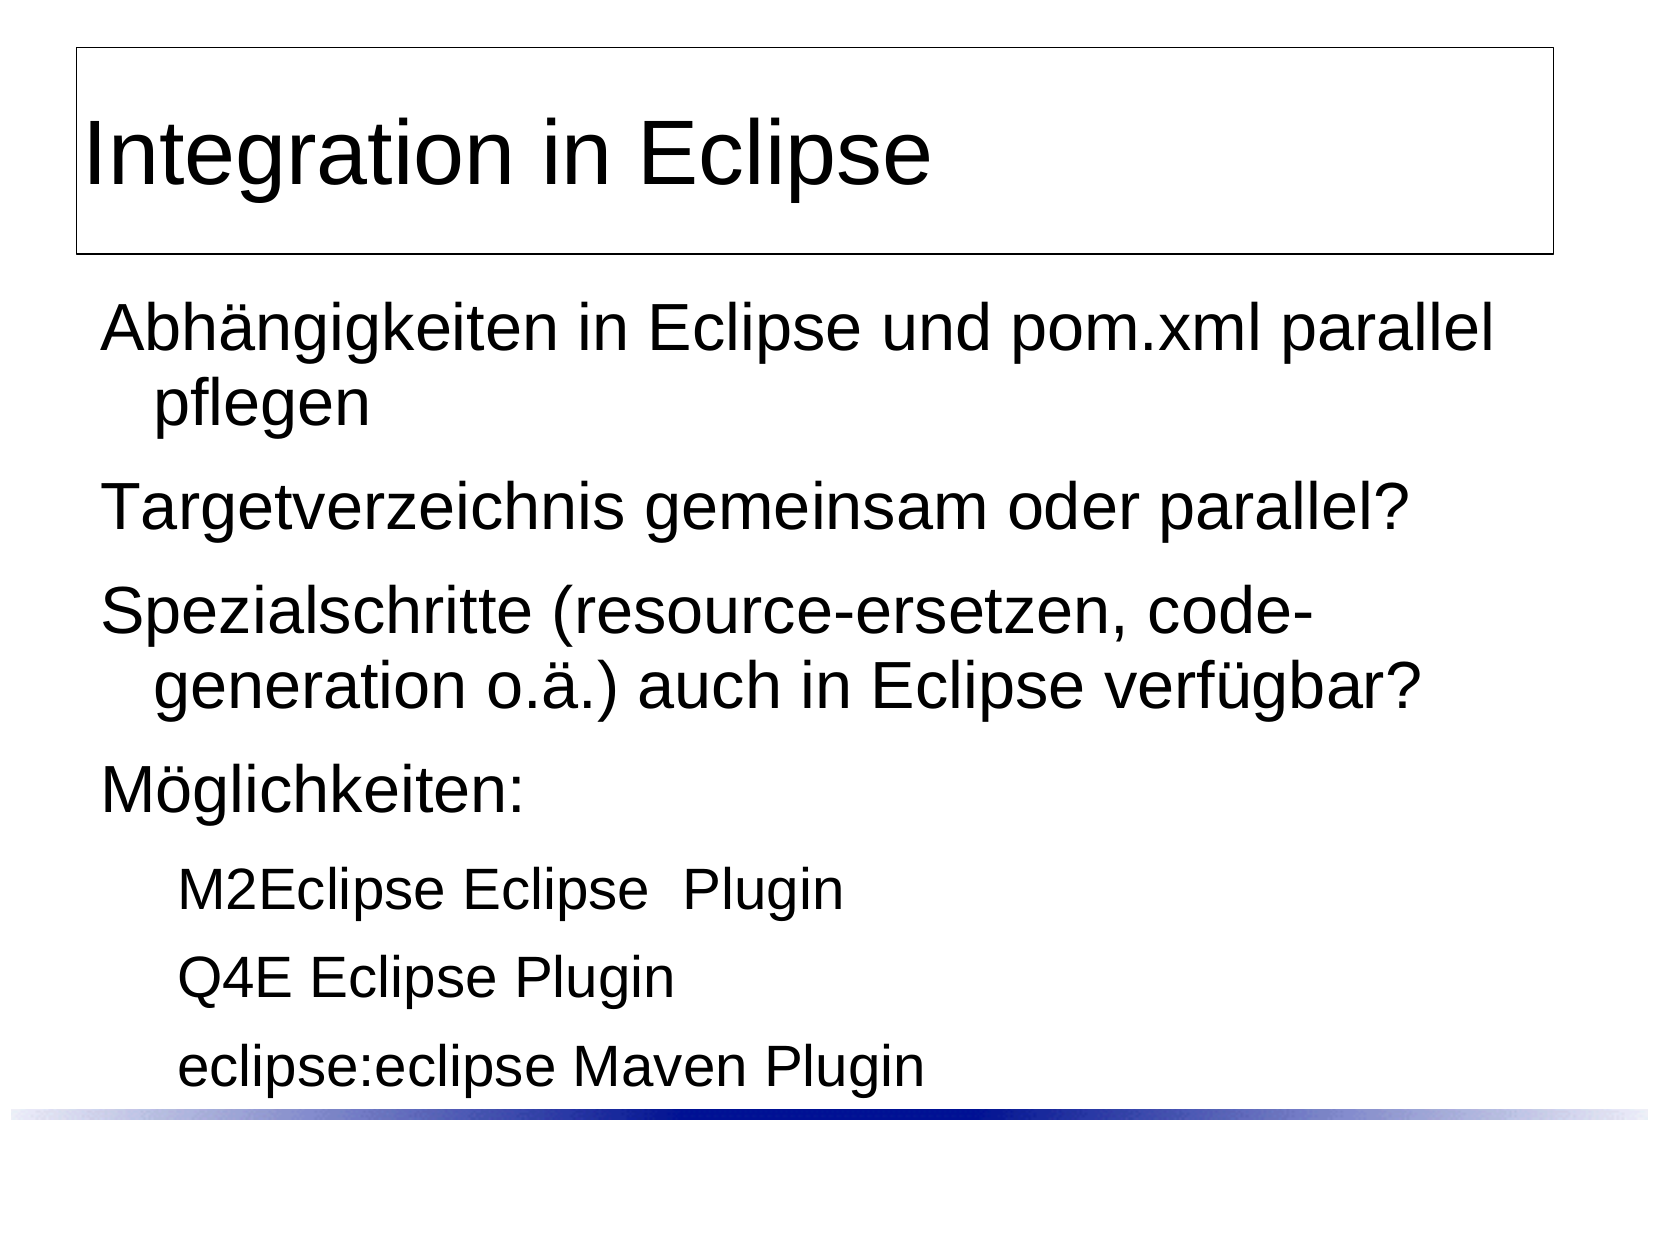

# Integration in Eclipse
Abhängigkeiten in Eclipse und pom.xml parallel pflegen
Targetverzeichnis gemeinsam oder parallel?
Spezialschritte (resource-ersetzen, code-generation o.ä.) auch in Eclipse verfügbar?
Möglichkeiten:
M2Eclipse Eclipse Plugin
Q4E Eclipse Plugin
eclipse:eclipse Maven Plugin